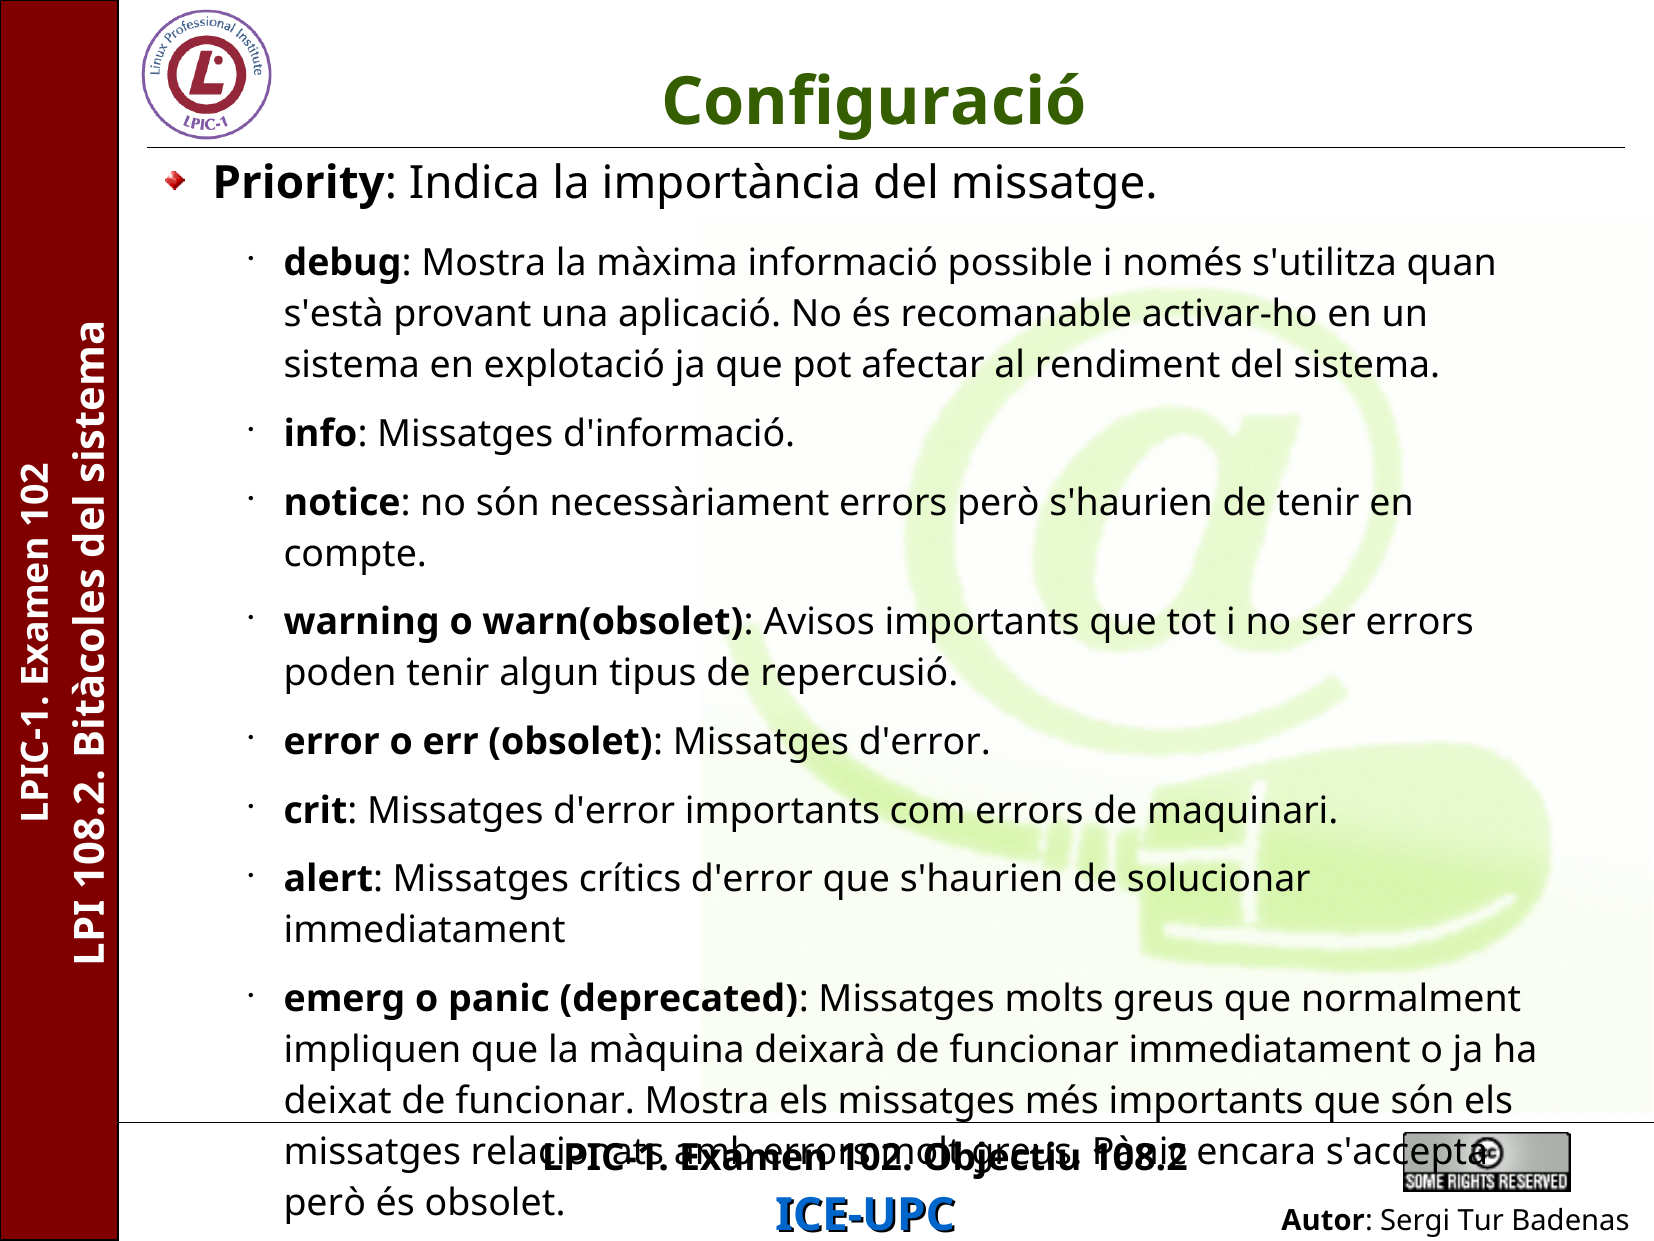

# Configuració
Priority: Indica la importància del missatge.
debug: Mostra la màxima informació possible i només s'utilitza quan s'està provant una aplicació. No és recomanable activar-ho en un sistema en explotació ja que pot afectar al rendiment del sistema.
info: Missatges d'informació.
notice: no són necessàriament errors però s'haurien de tenir en compte.
warning o warn(obsolet): Avisos importants que tot i no ser errors poden tenir algun tipus de repercusió.
error o err (obsolet): Missatges d'error.
crit: Missatges d'error importants com errors de maquinari.
alert: Missatges crítics d'error que s'haurien de solucionar immediatament
emerg o panic (deprecated): Missatges molts greus que normalment impliquen que la màquina deixarà de funcionar immediatament o ja ha deixat de funcionar. Mostra els missatges més importants que són els missatges relacionats amb errors molt greus. Pànic encara s'accepta però és obsolet.
action: és un fitxer o màquina remota on es guarda el registre